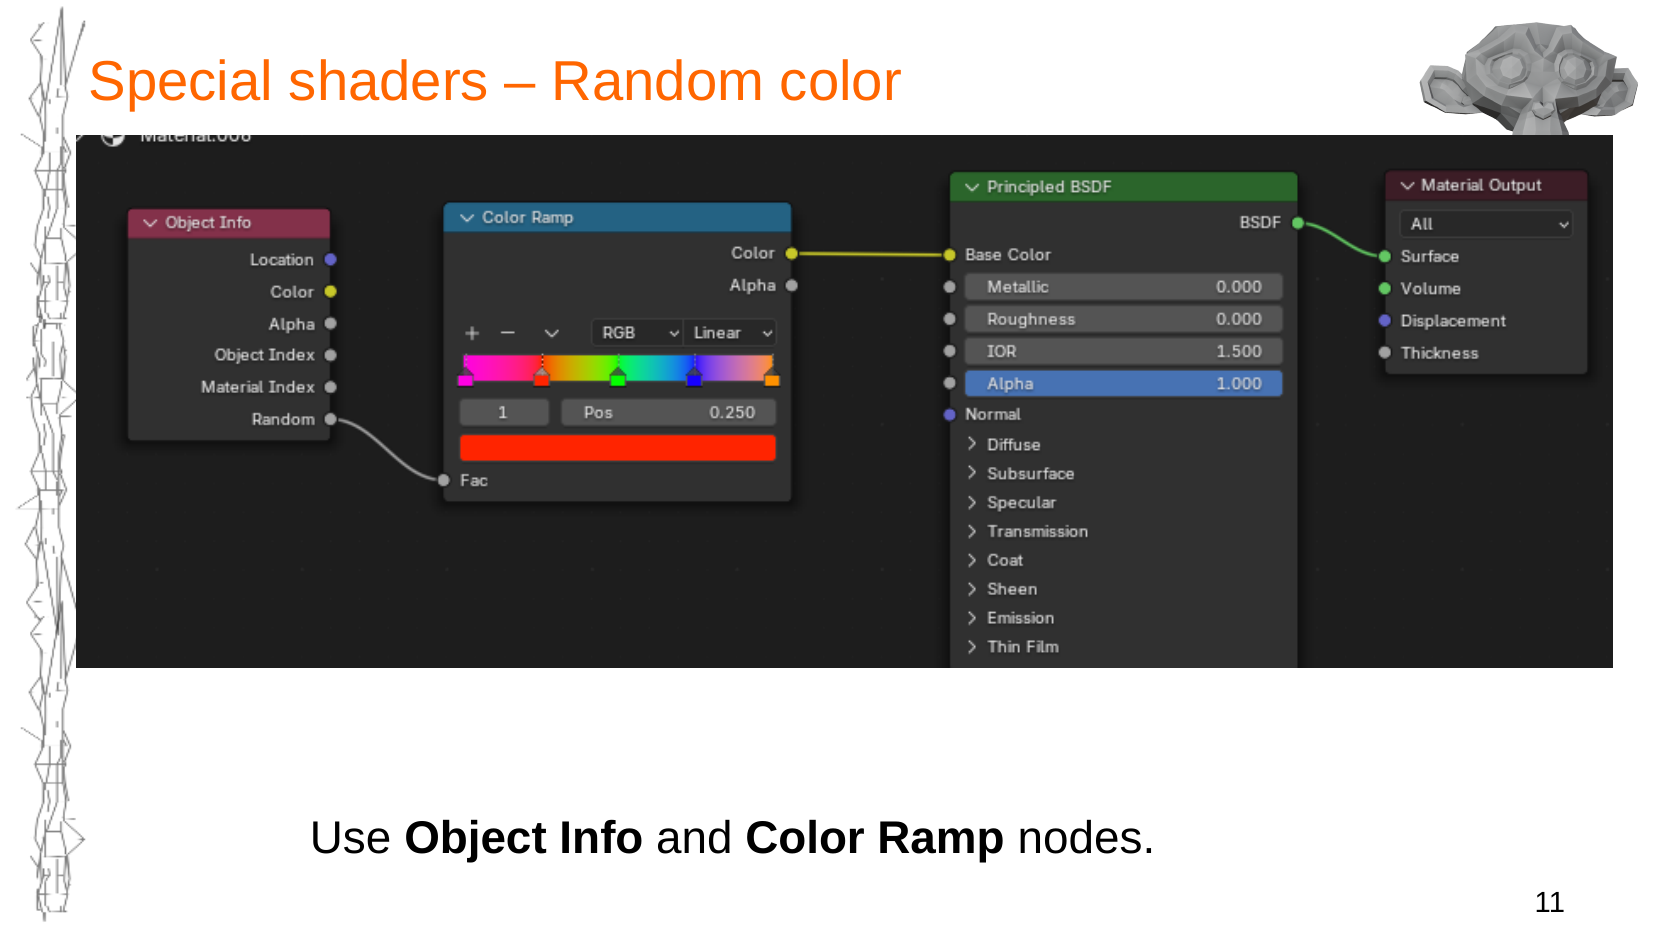

# Special shaders – Random color
Use Object Info and Color Ramp nodes.
11